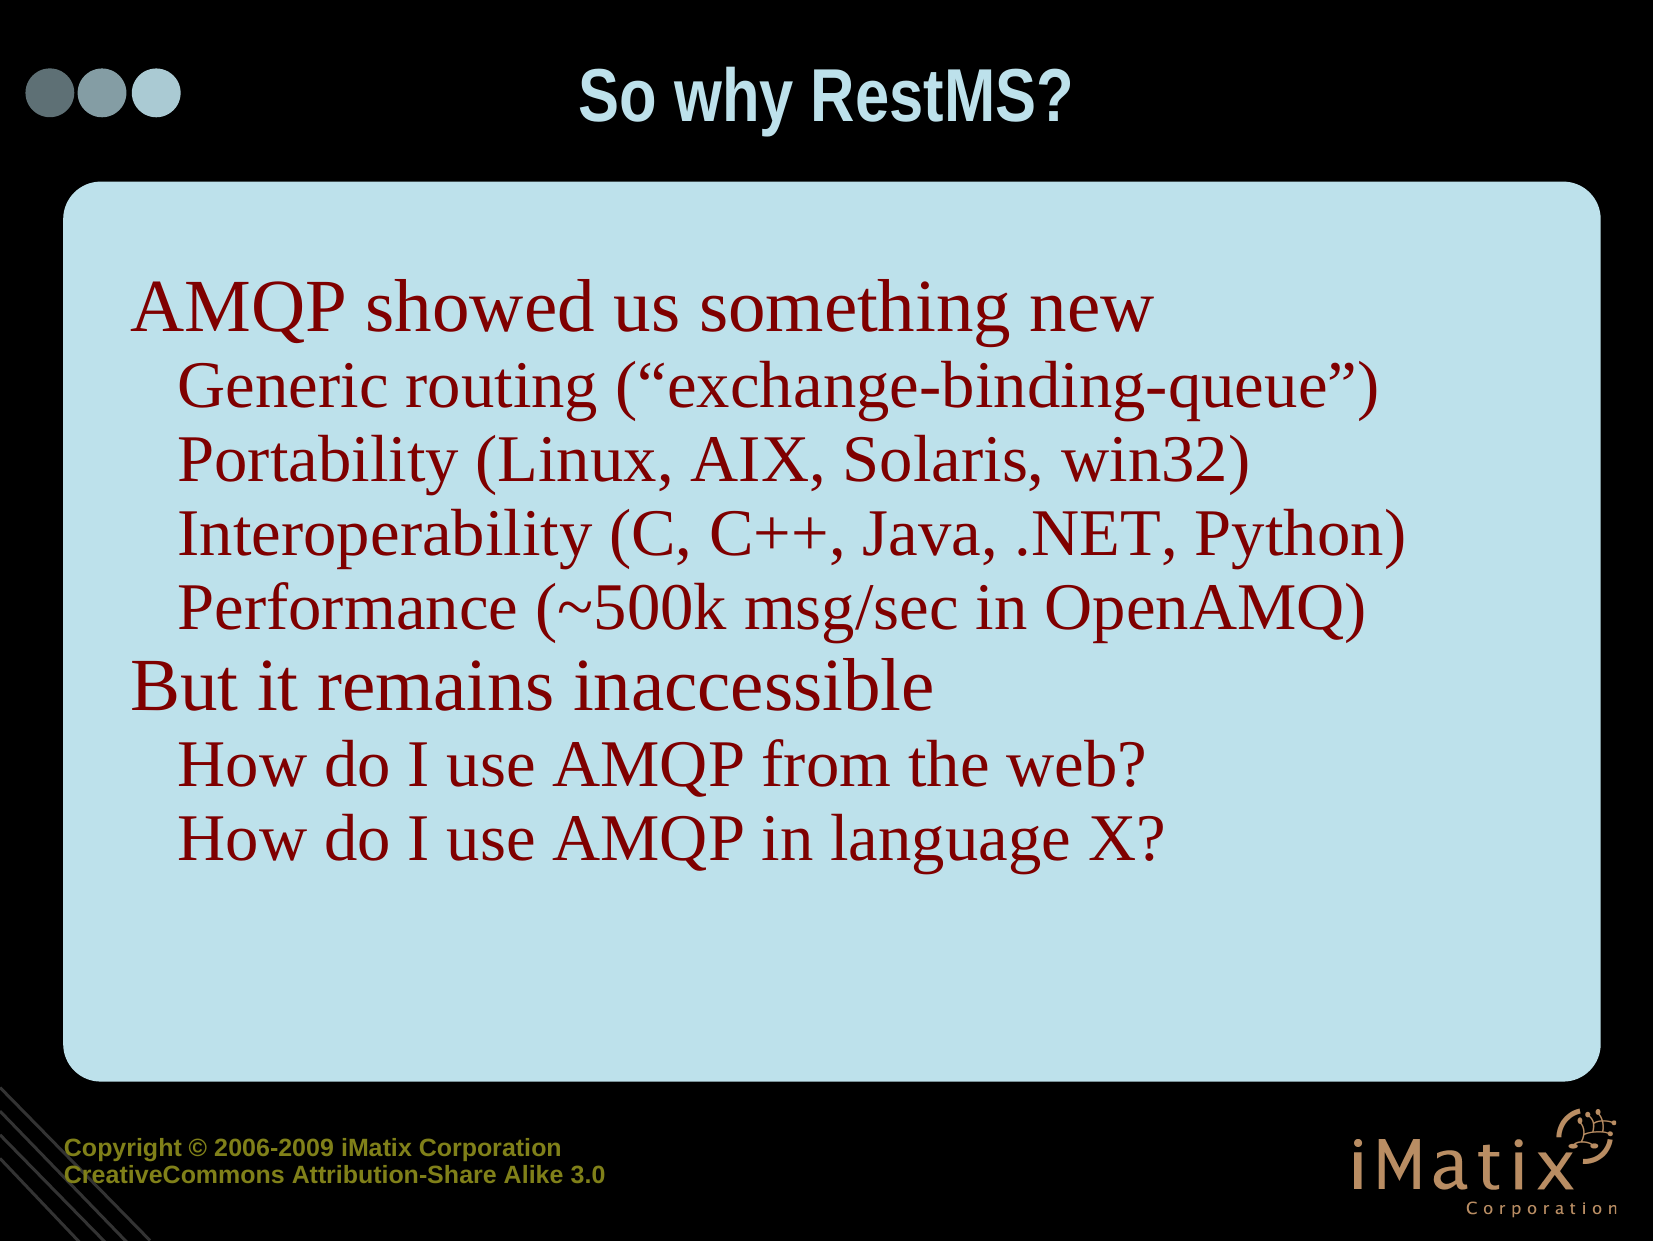

# So why RestMS?
AMQP showed us something new
Generic routing (“exchange-binding-queue”)
Portability (Linux, AIX, Solaris, win32)
Interoperability (C, C++, Java, .NET, Python)
Performance (~500k msg/sec in OpenAMQ)
But it remains inaccessible
How do I use AMQP from the web?
How do I use AMQP in language X?